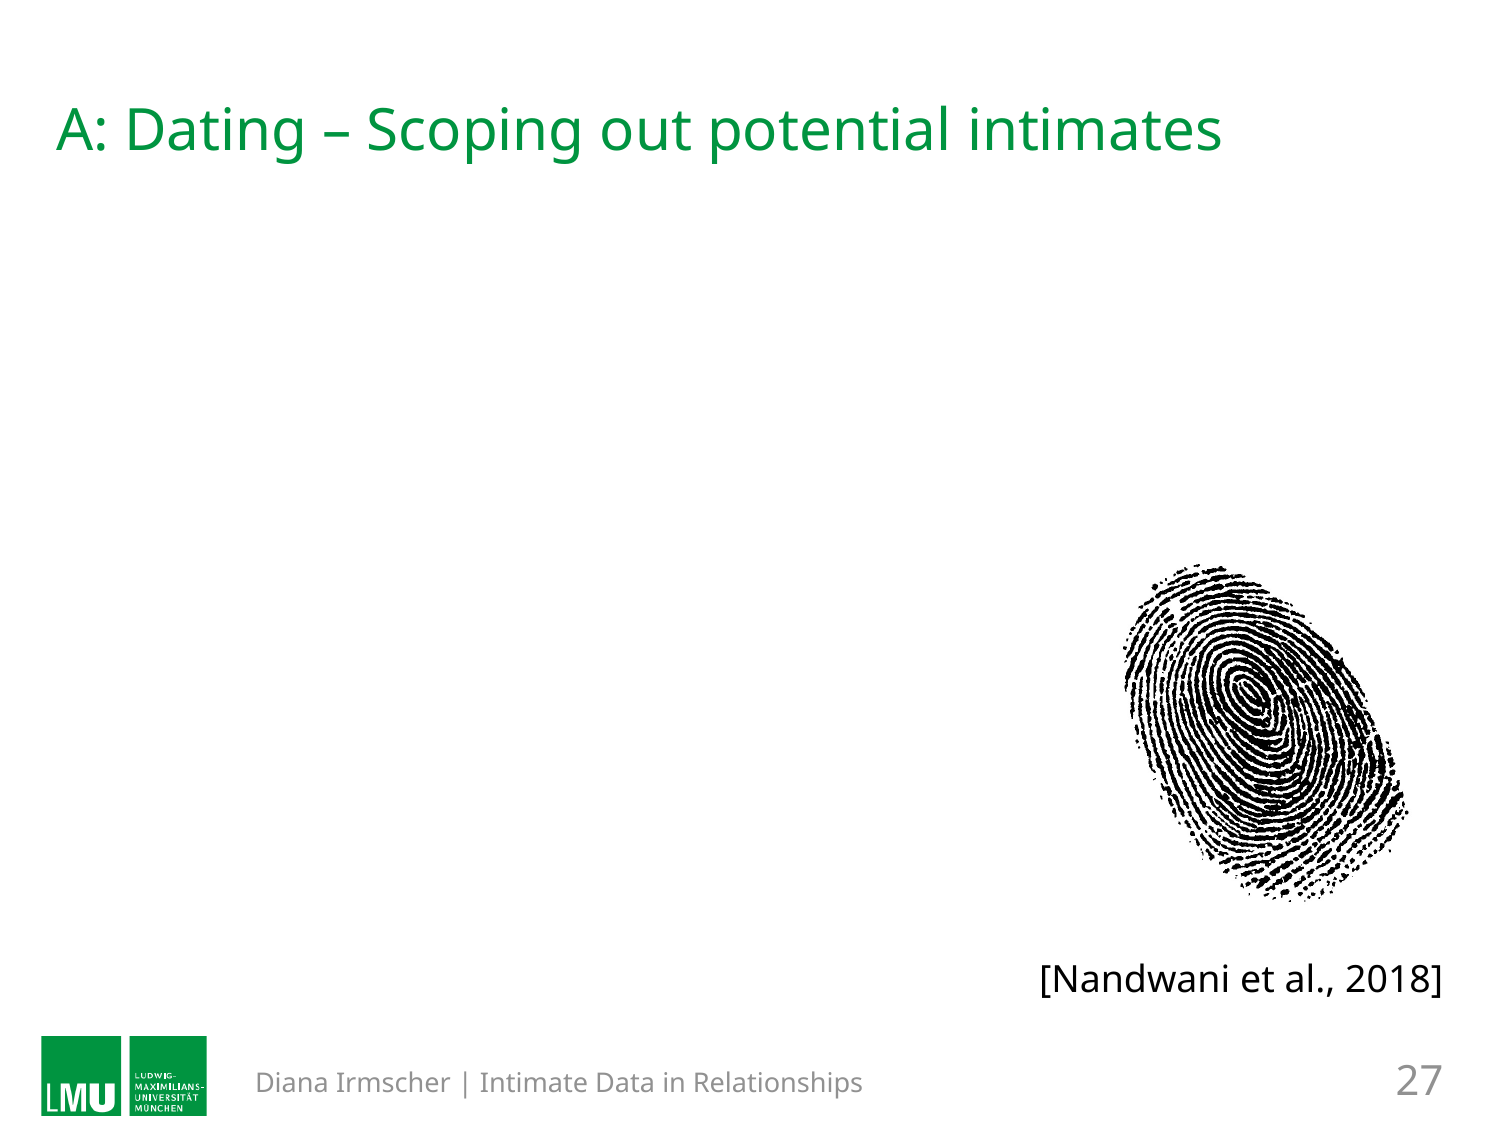

# A: Dating – Scoping out potential intimates
[Nandwani et al., 2018]
Diana Irmscher | Intimate Data in Relationships